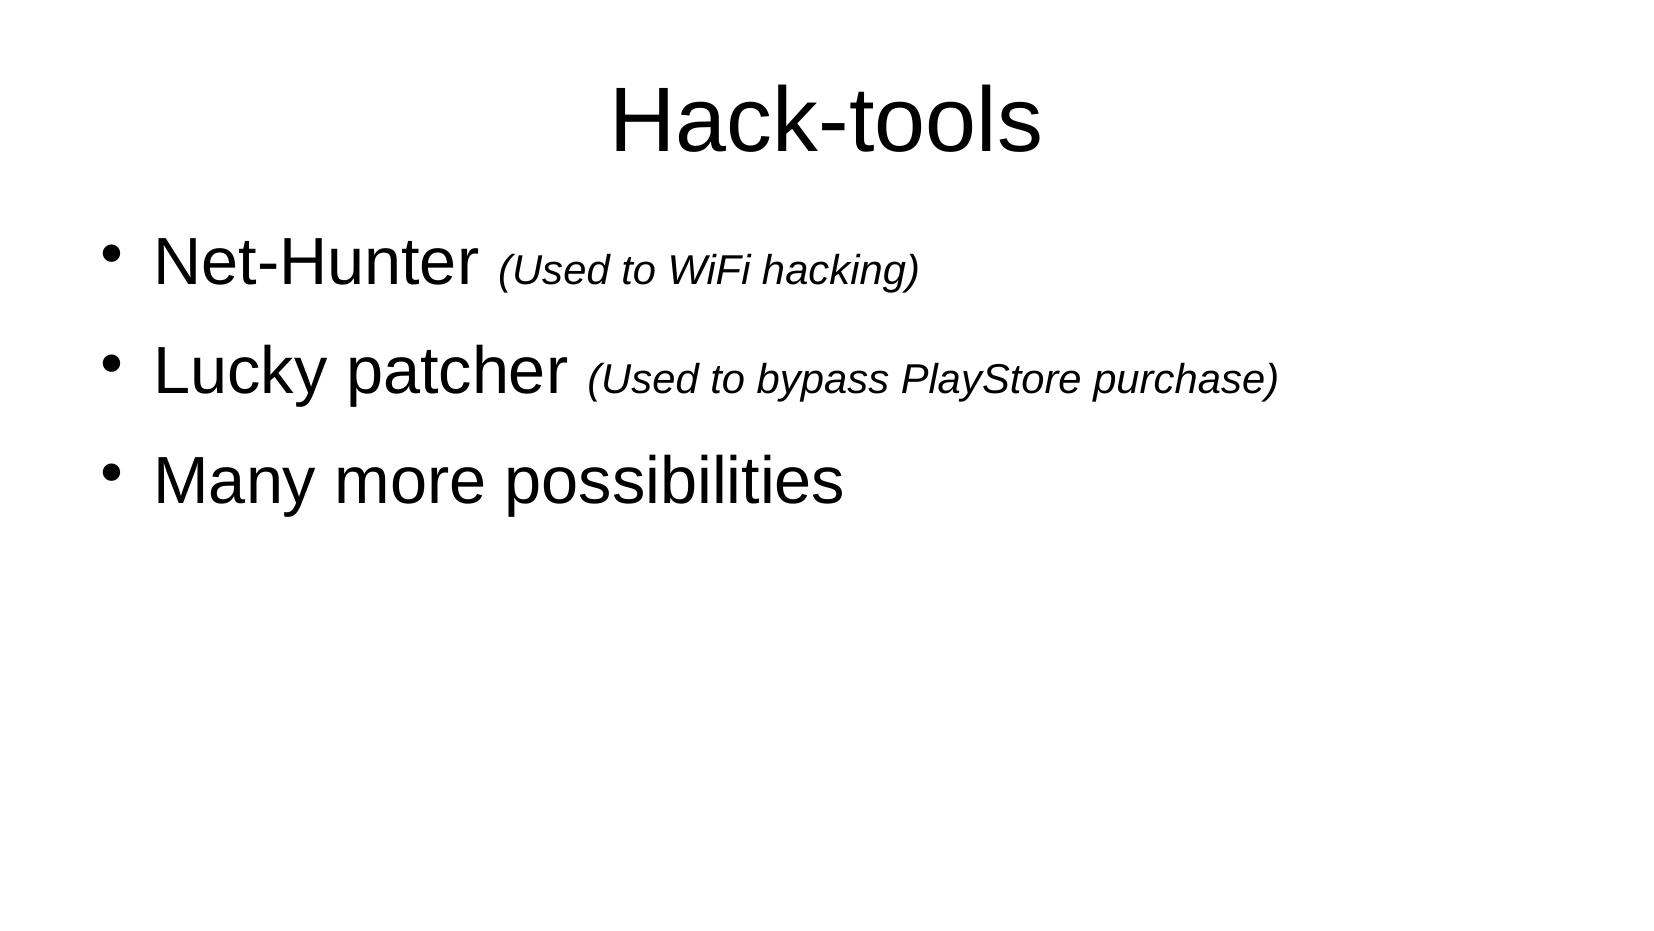

Hack-tools
Net-Hunter (Used to WiFi hacking)
Lucky patcher (Used to bypass PlayStore purchase)
Many more possibilities